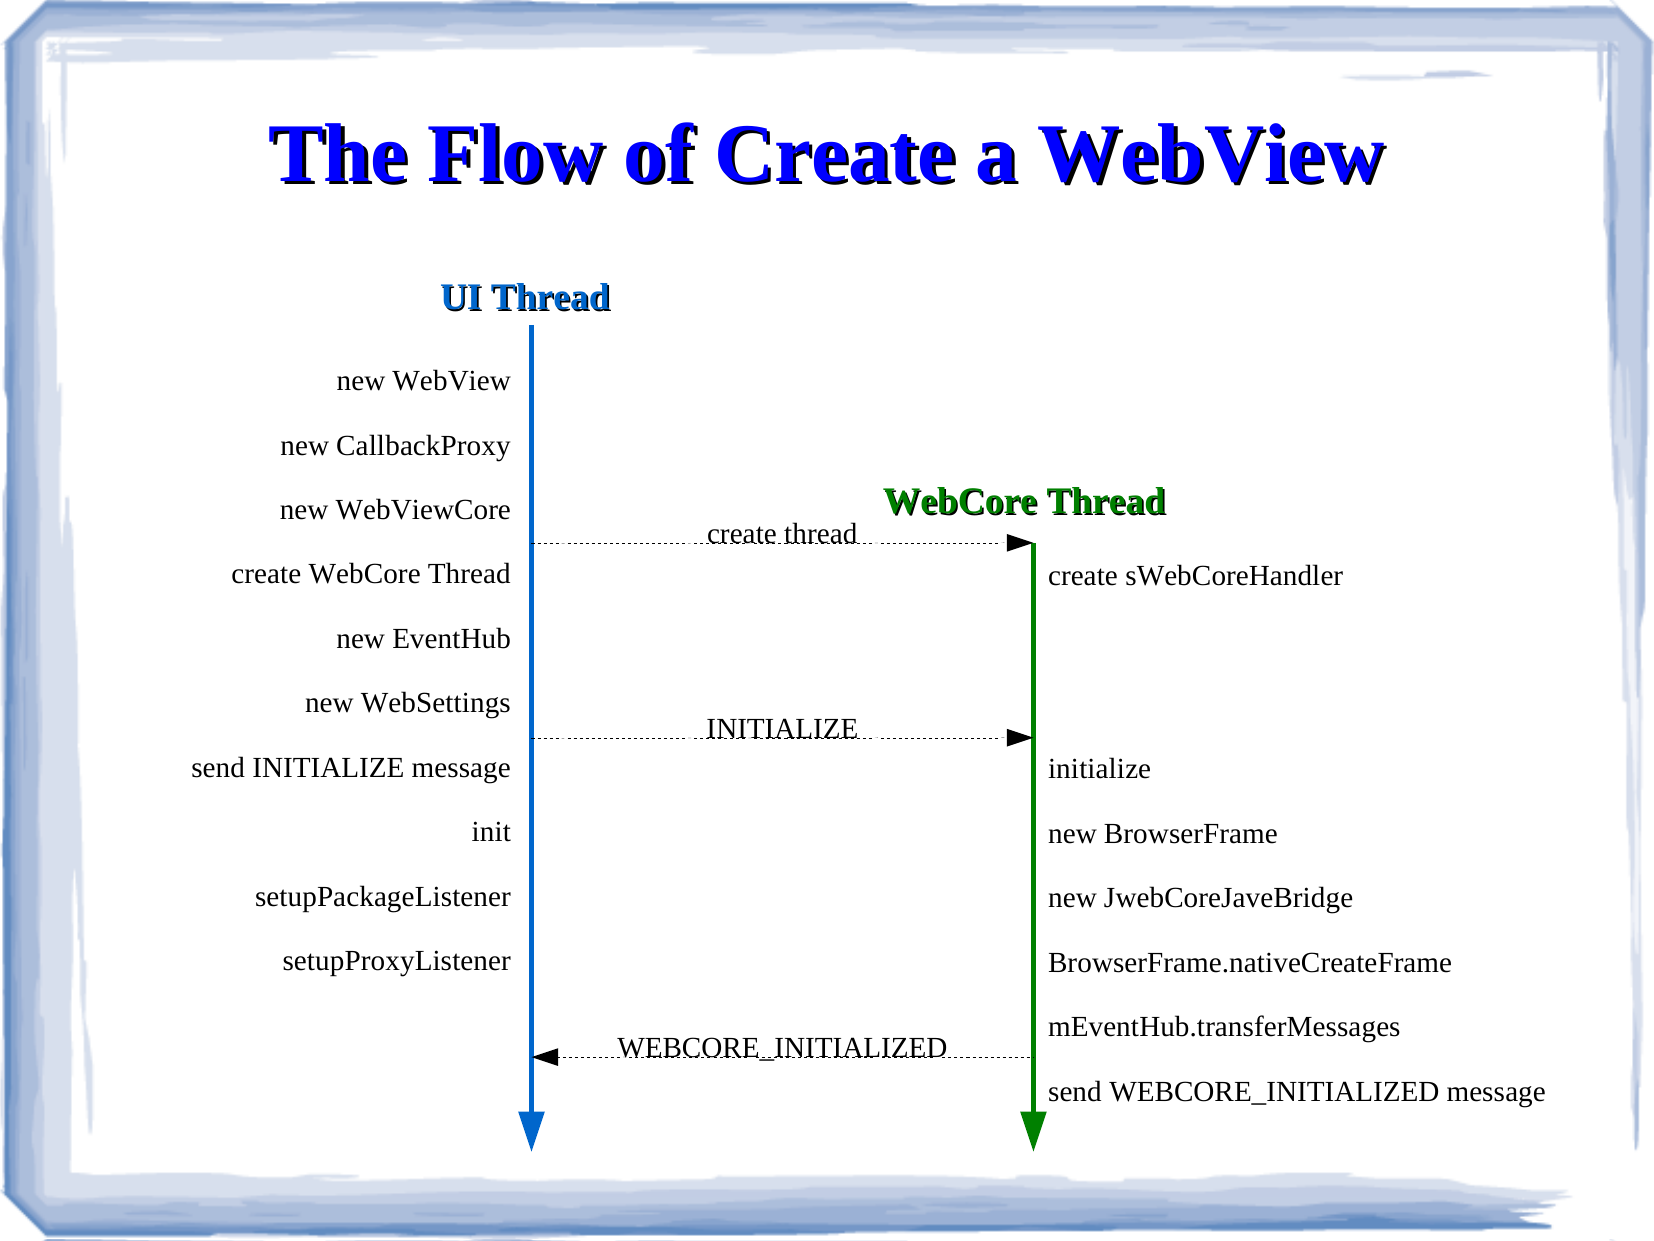

# The Flow of Create a WebView
UI Thread
new WebView
new CallbackProxy
new WebViewCore
create WebCore Thread
new EventHub
new WebSettings
send INITIALIZE message
init
setupPackageListener
setupProxyListener
WebCore Thread
create sWebCoreHandler
initialize
new BrowserFrame
new JwebCoreJaveBridge
BrowserFrame.nativeCreateFrame
mEventHub.transferMessages
send WEBCORE_INITIALIZED message